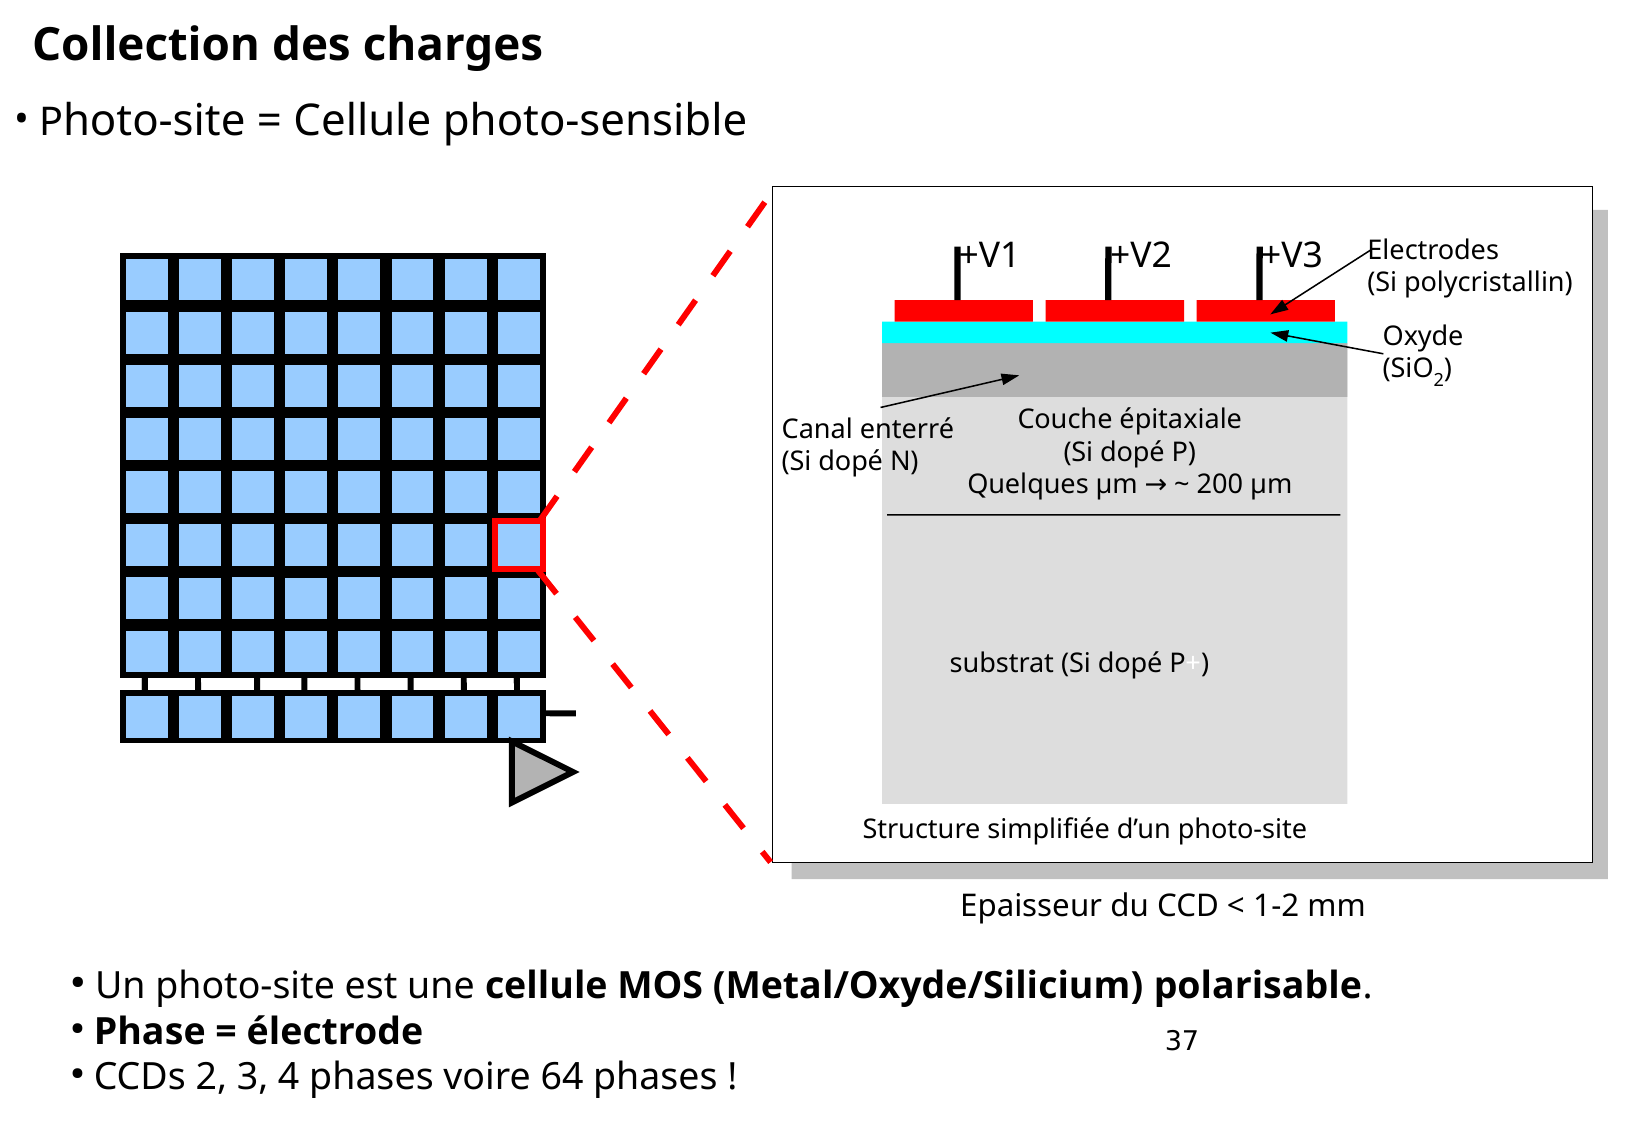

Collection des charges
 Photo-site = Cellule photo-sensible
+V1
+V2
+V3
Electrodes
(Si polycristallin)
Oxyde
(SiO2)
Canal enterré
(Si dopé N)
Couche épitaxiale
(Si dopé P)
Quelques μm → ~ 200 μm
 substrat (Si dopé P+)
Structure simplifiée d’un photo-site
Epaisseur du CCD < 1-2 mm
 Un photo-site est une cellule MOS (Metal/Oxyde/Silicium) polarisable.
 Phase = électrode
 CCDs 2, 3, 4 phases voire 64 phases !
23